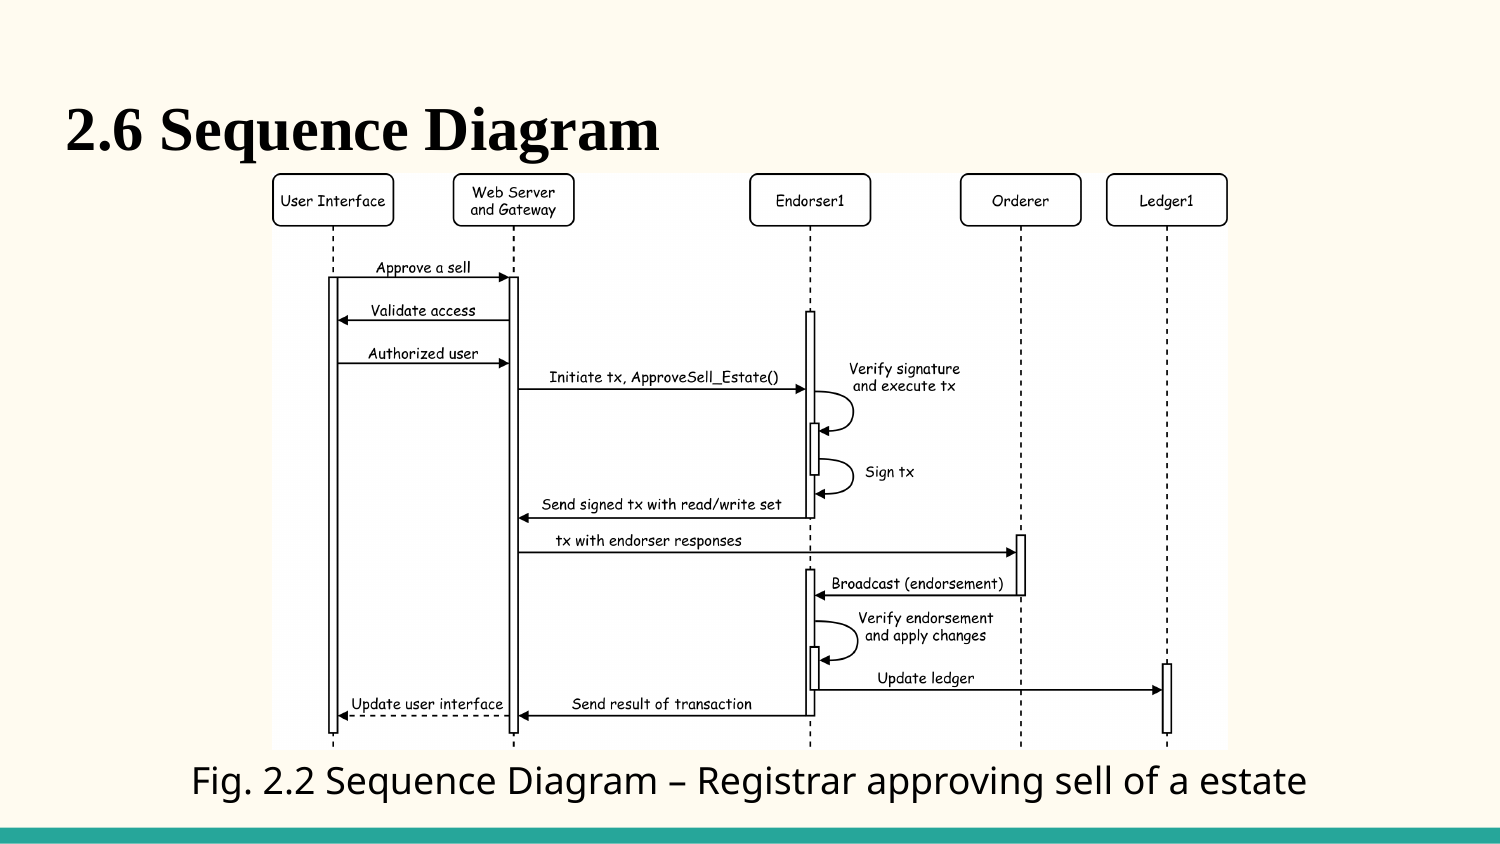

2.6 Sequence Diagram
Fig. 2.2 Sequence Diagram – Registrar approving sell of a estate